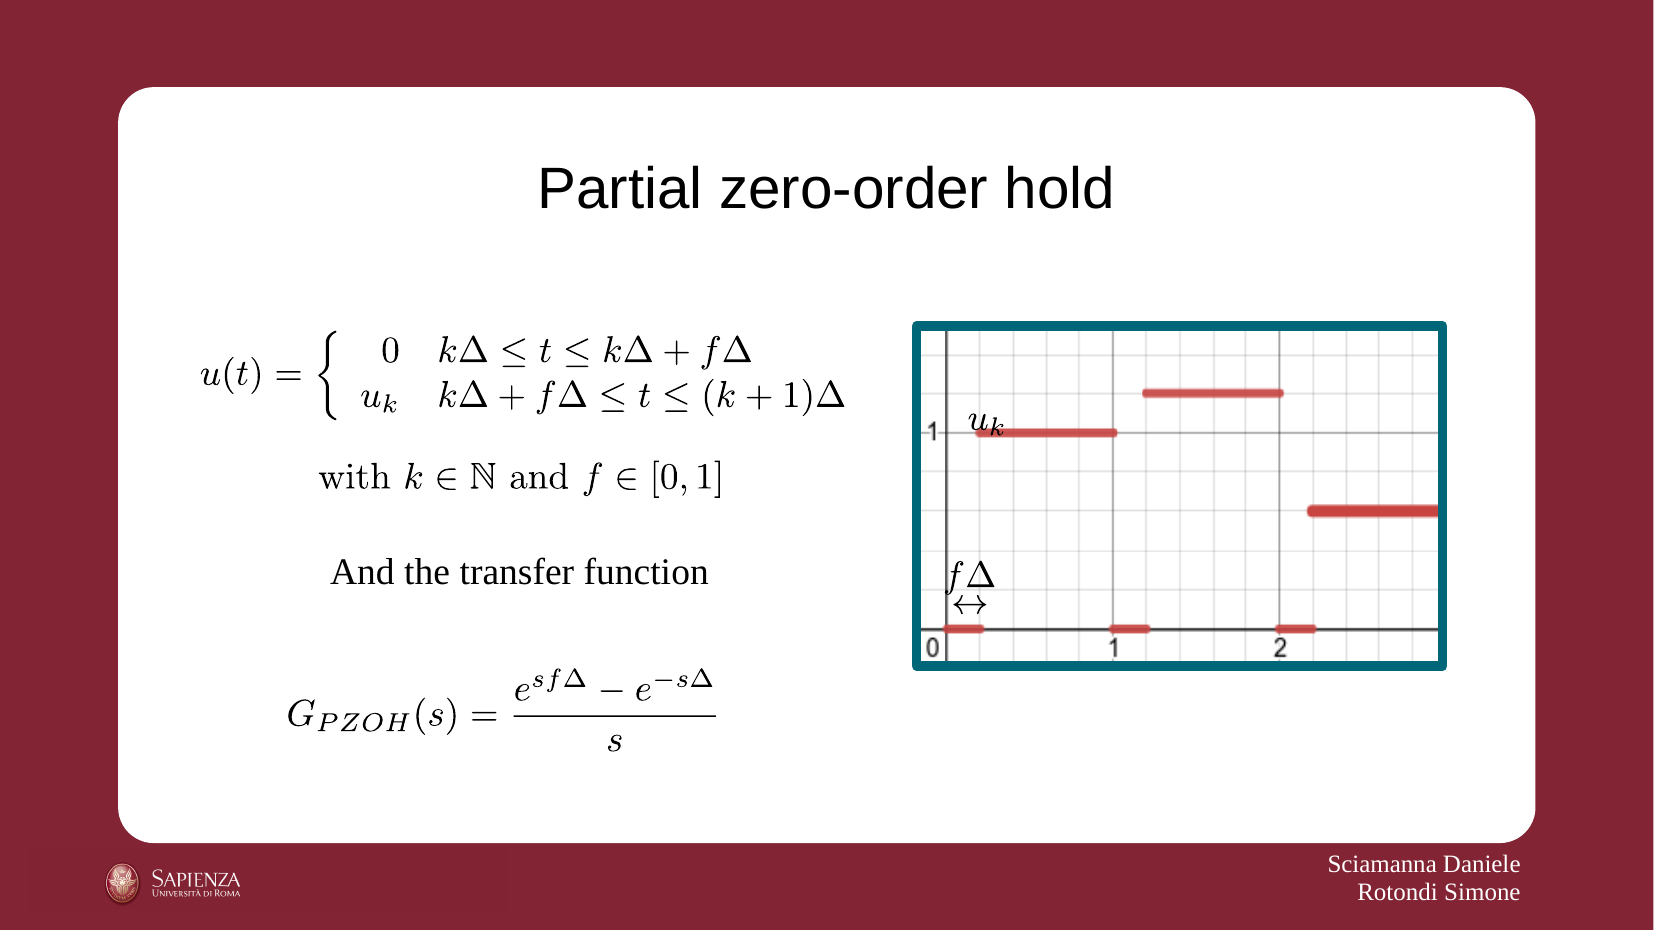

# Partial zero-order hold
And the transfer function
Sciamanna Daniele
Rotondi Simone